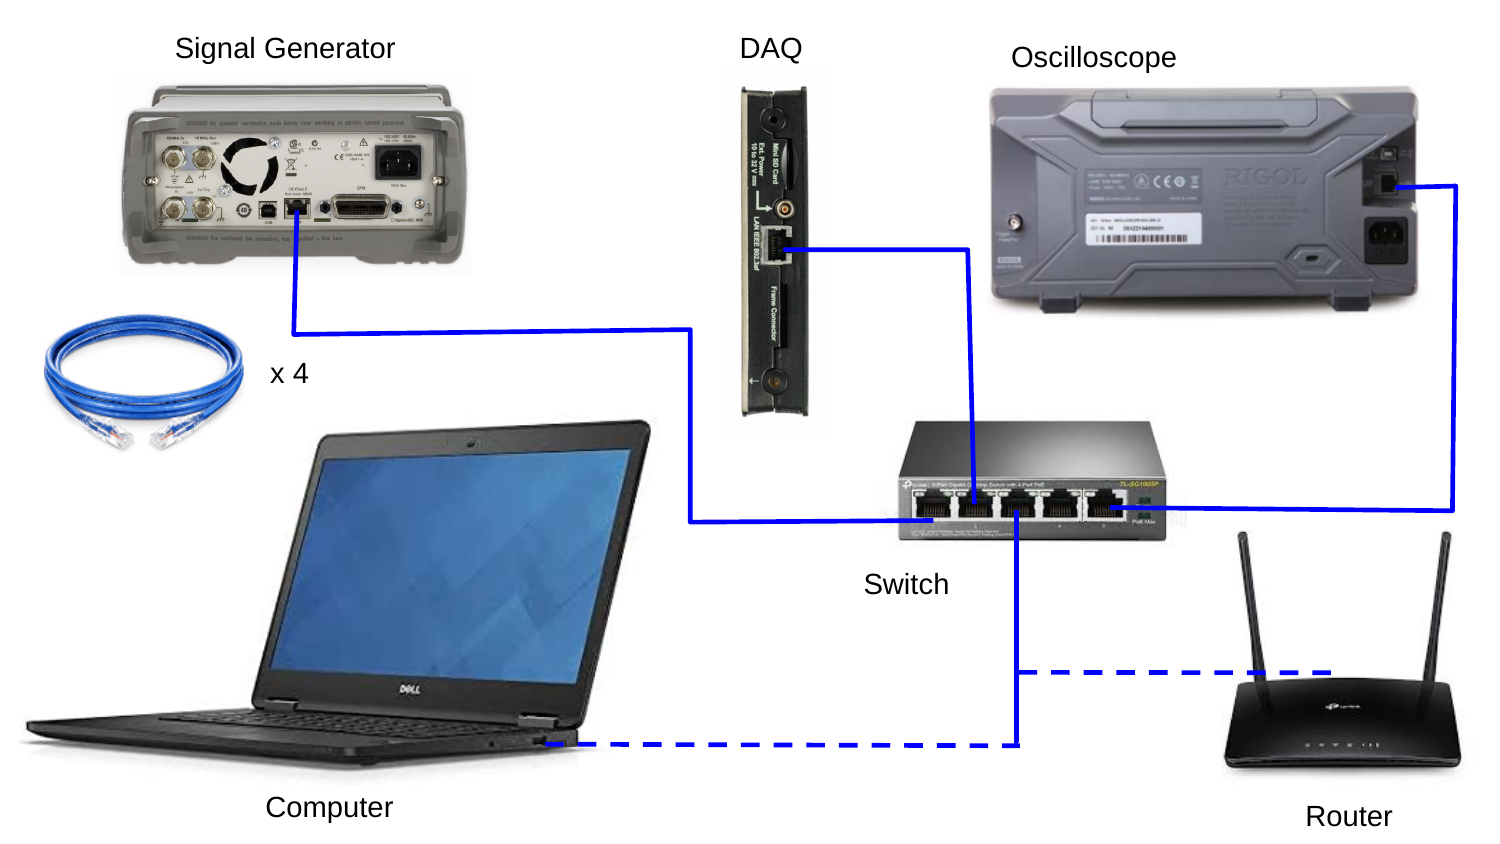

Signal Generator
DAQ
Oscilloscope
x 4
Switch
Computer
Router